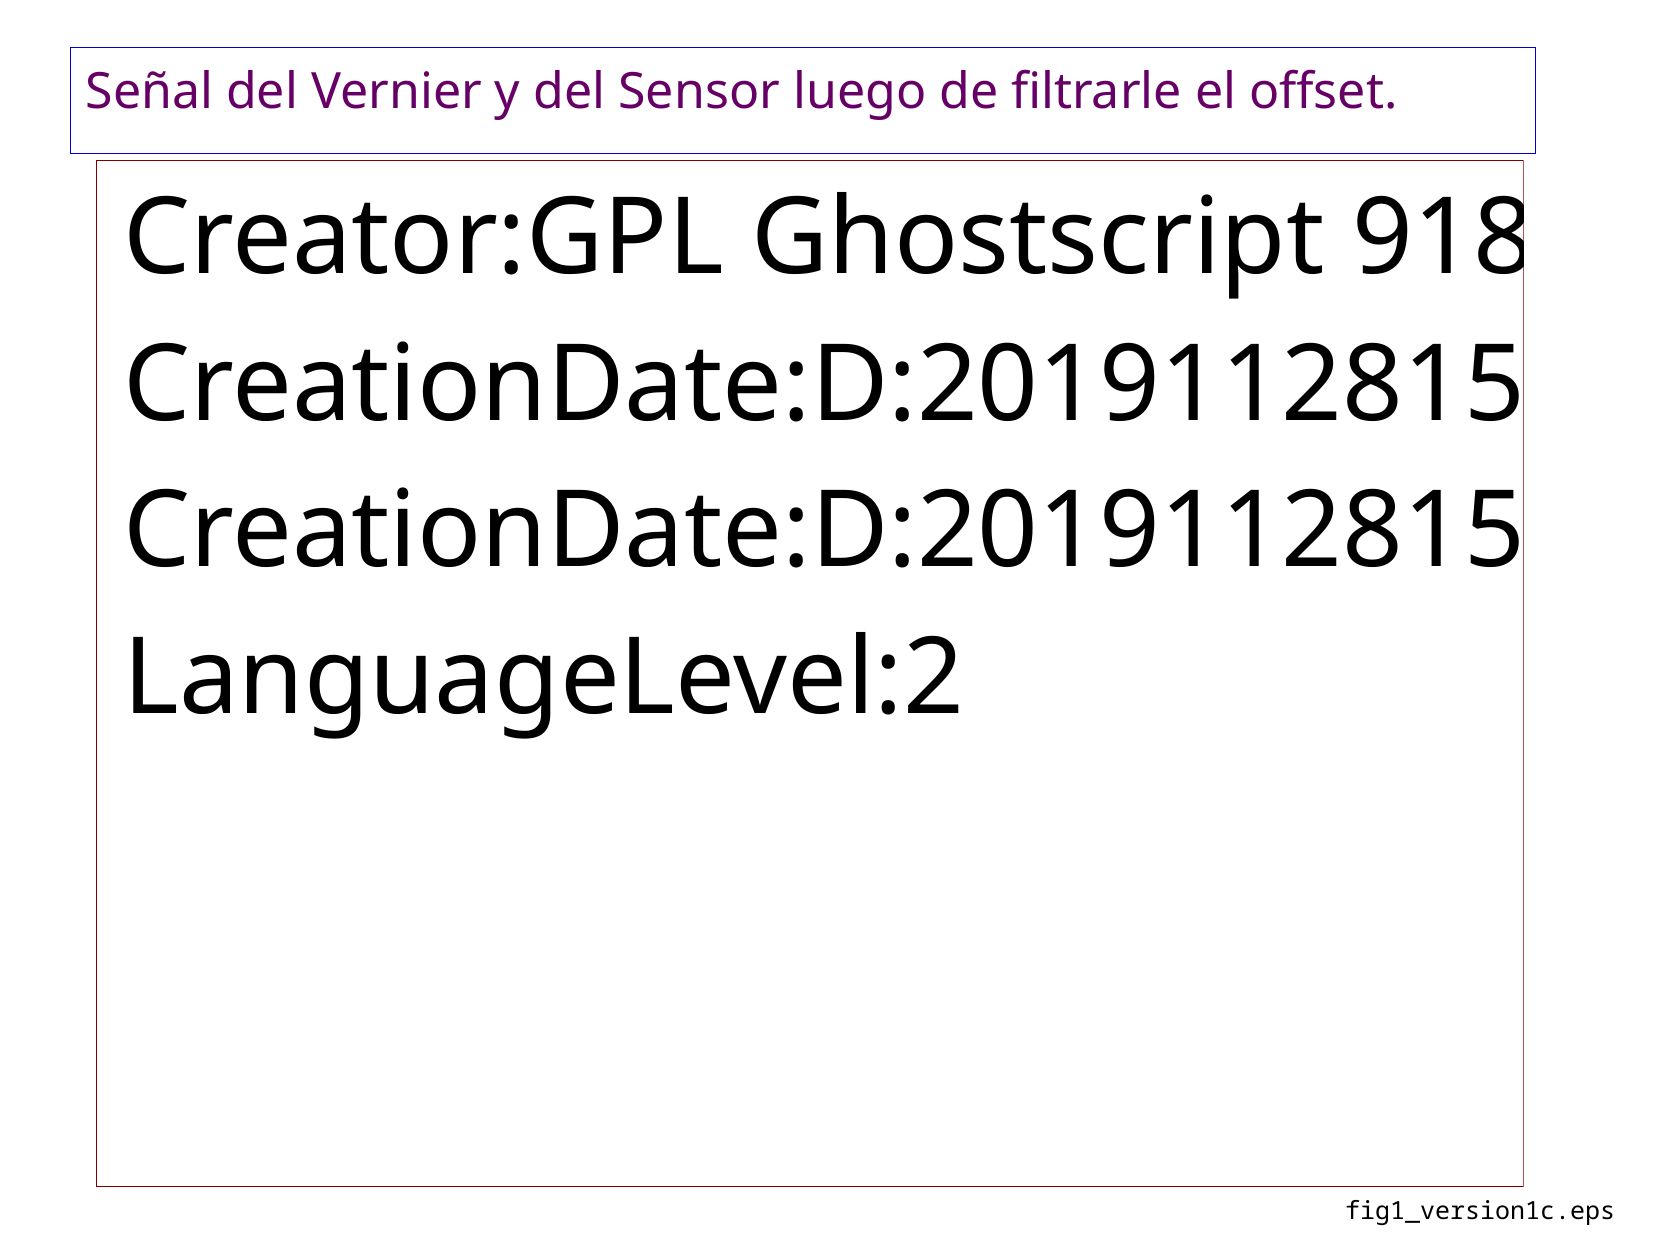

Señal del Vernier y del Sensor luego de filtrarle el offset.
fig1_version1c.eps